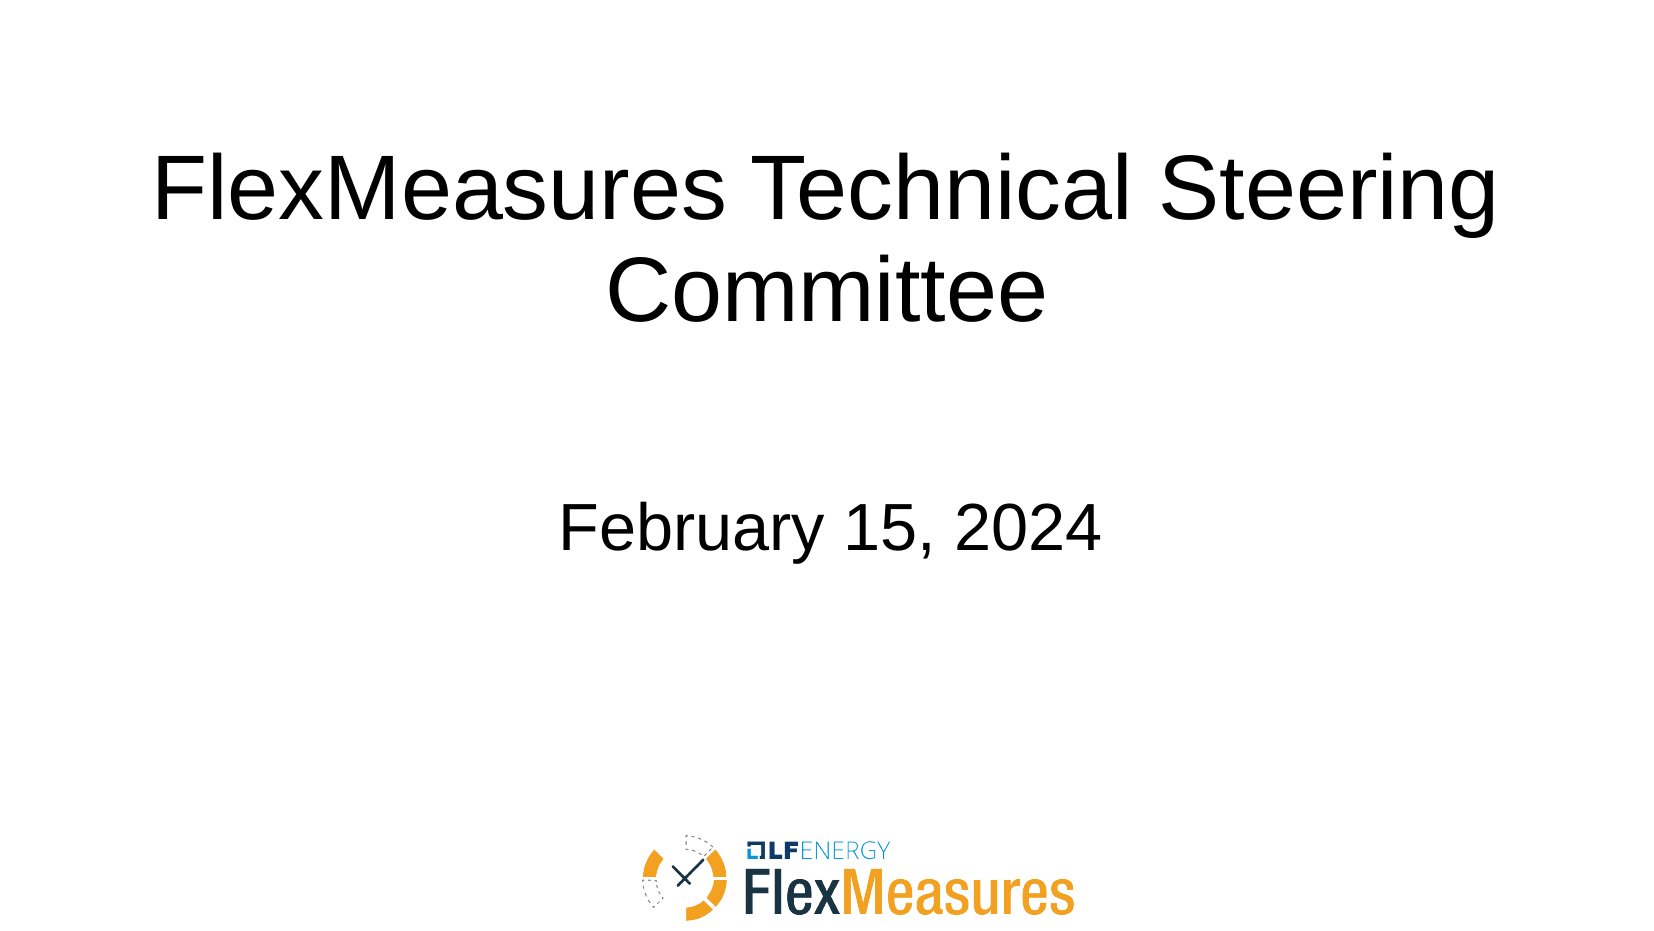

# FlexMeasures Technical Steering Committee
February 15, 2024